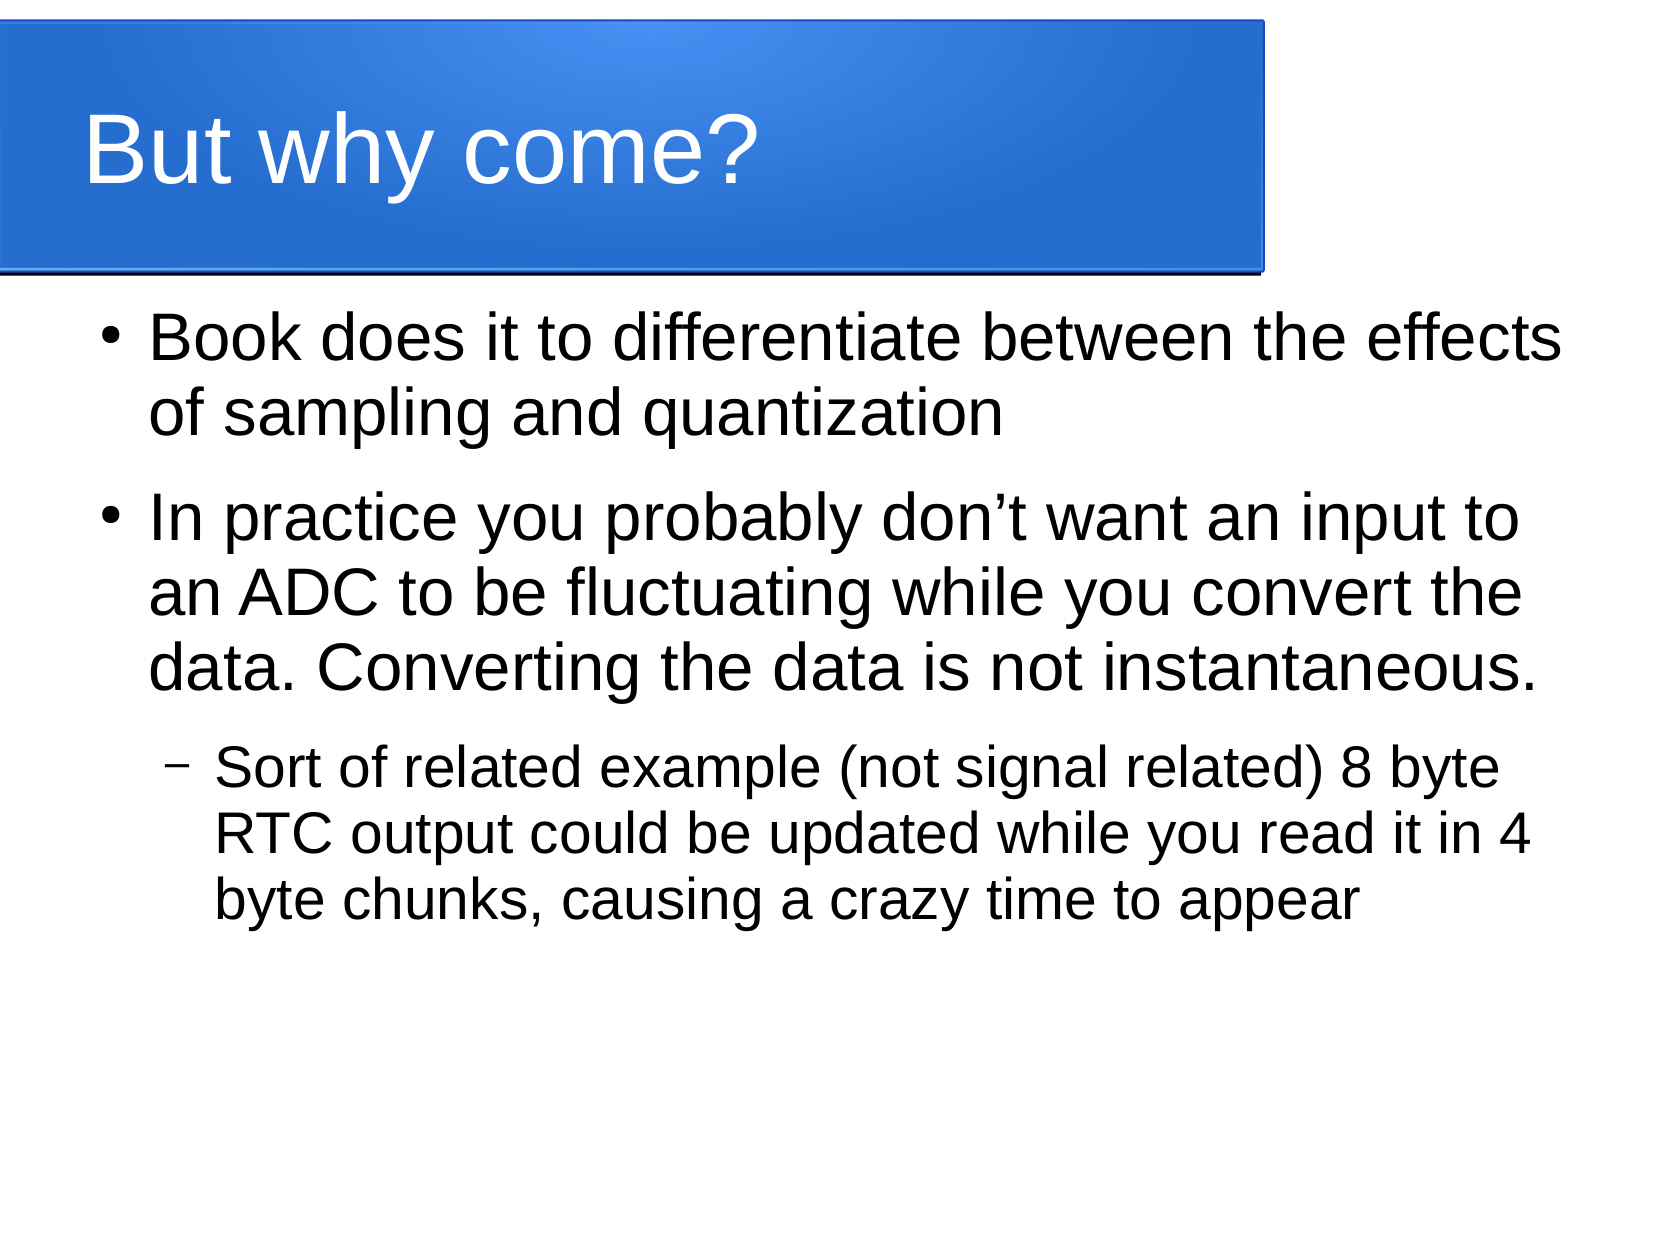

# But why come?
Book does it to differentiate between the effects of sampling and quantization
In practice you probably don’t want an input to an ADC to be fluctuating while you convert the data. Converting the data is not instantaneous.
Sort of related example (not signal related) 8 byte RTC output could be updated while you read it in 4 byte chunks, causing a crazy time to appear